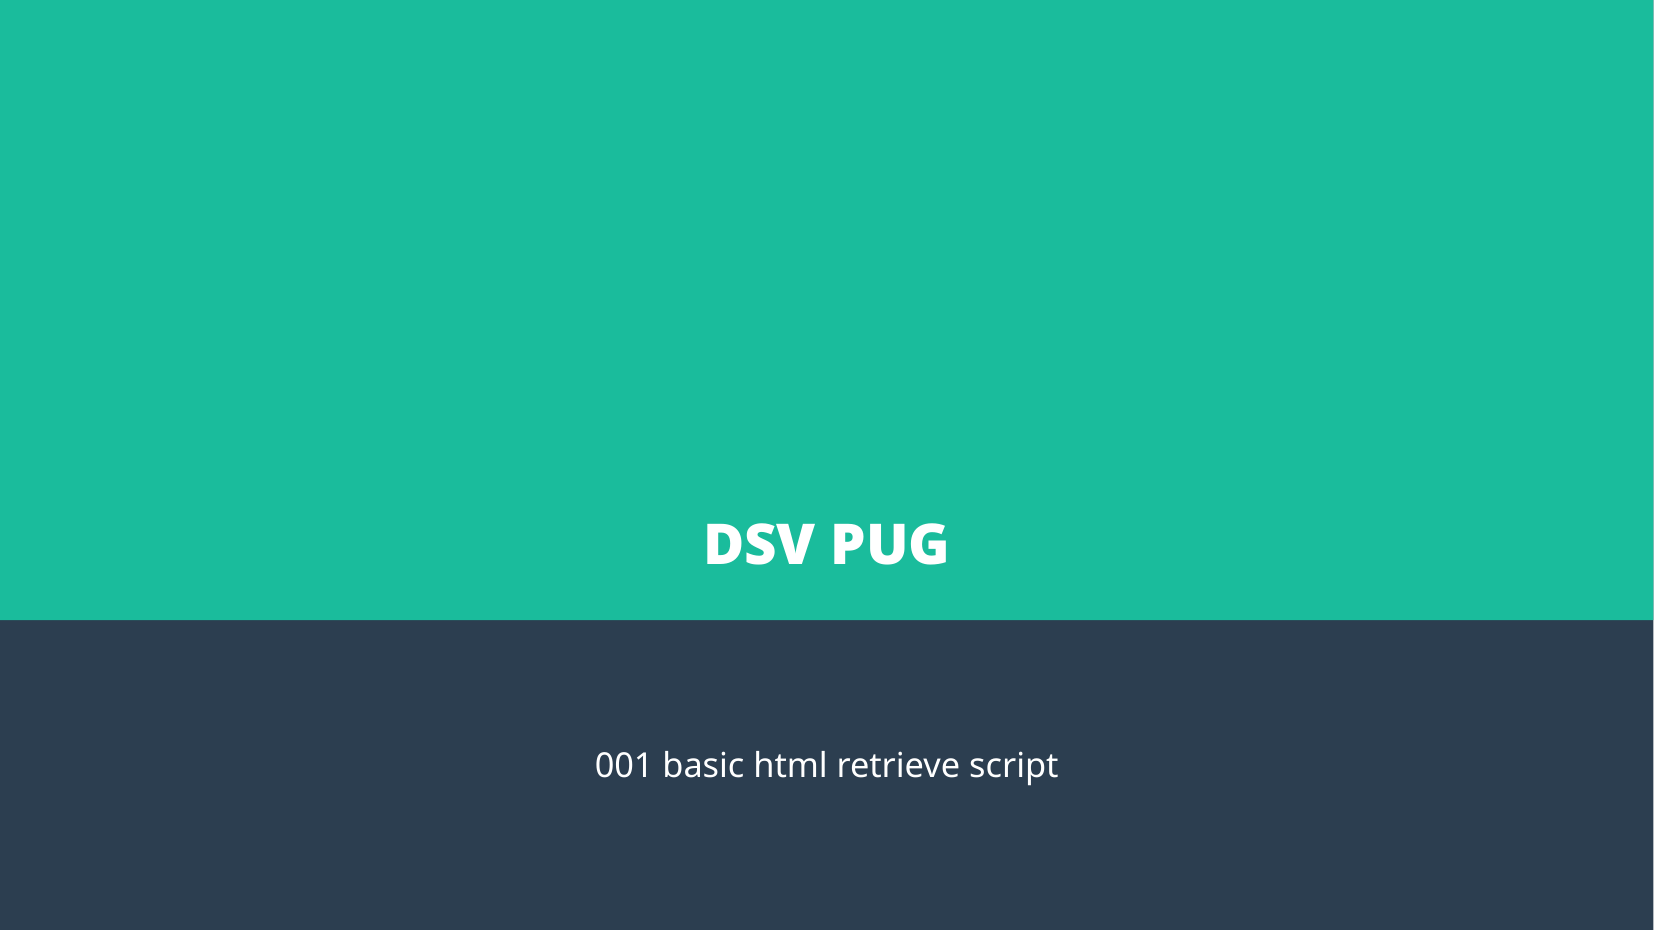

# DSV PUG
001 basic html retrieve script